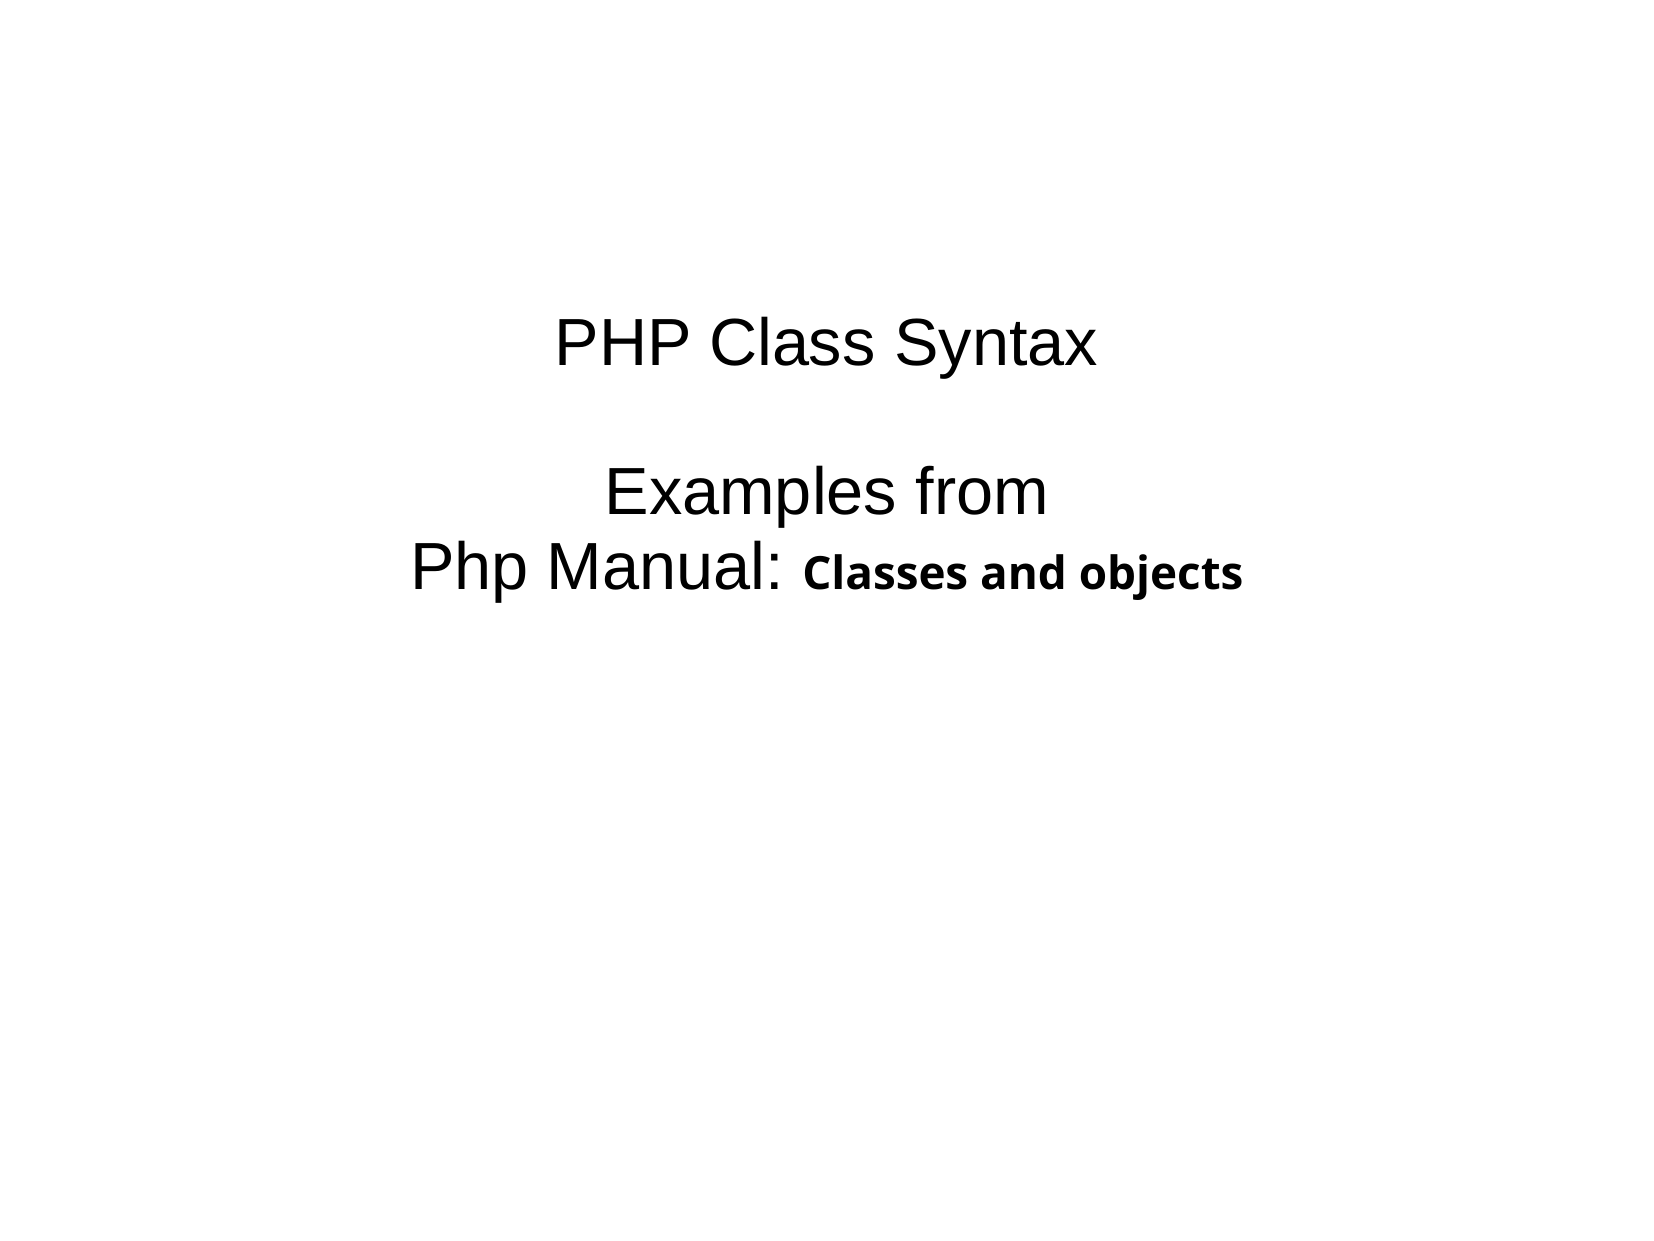

# PHP Class Syntax
Examples from
Php Manual: Classes and objects